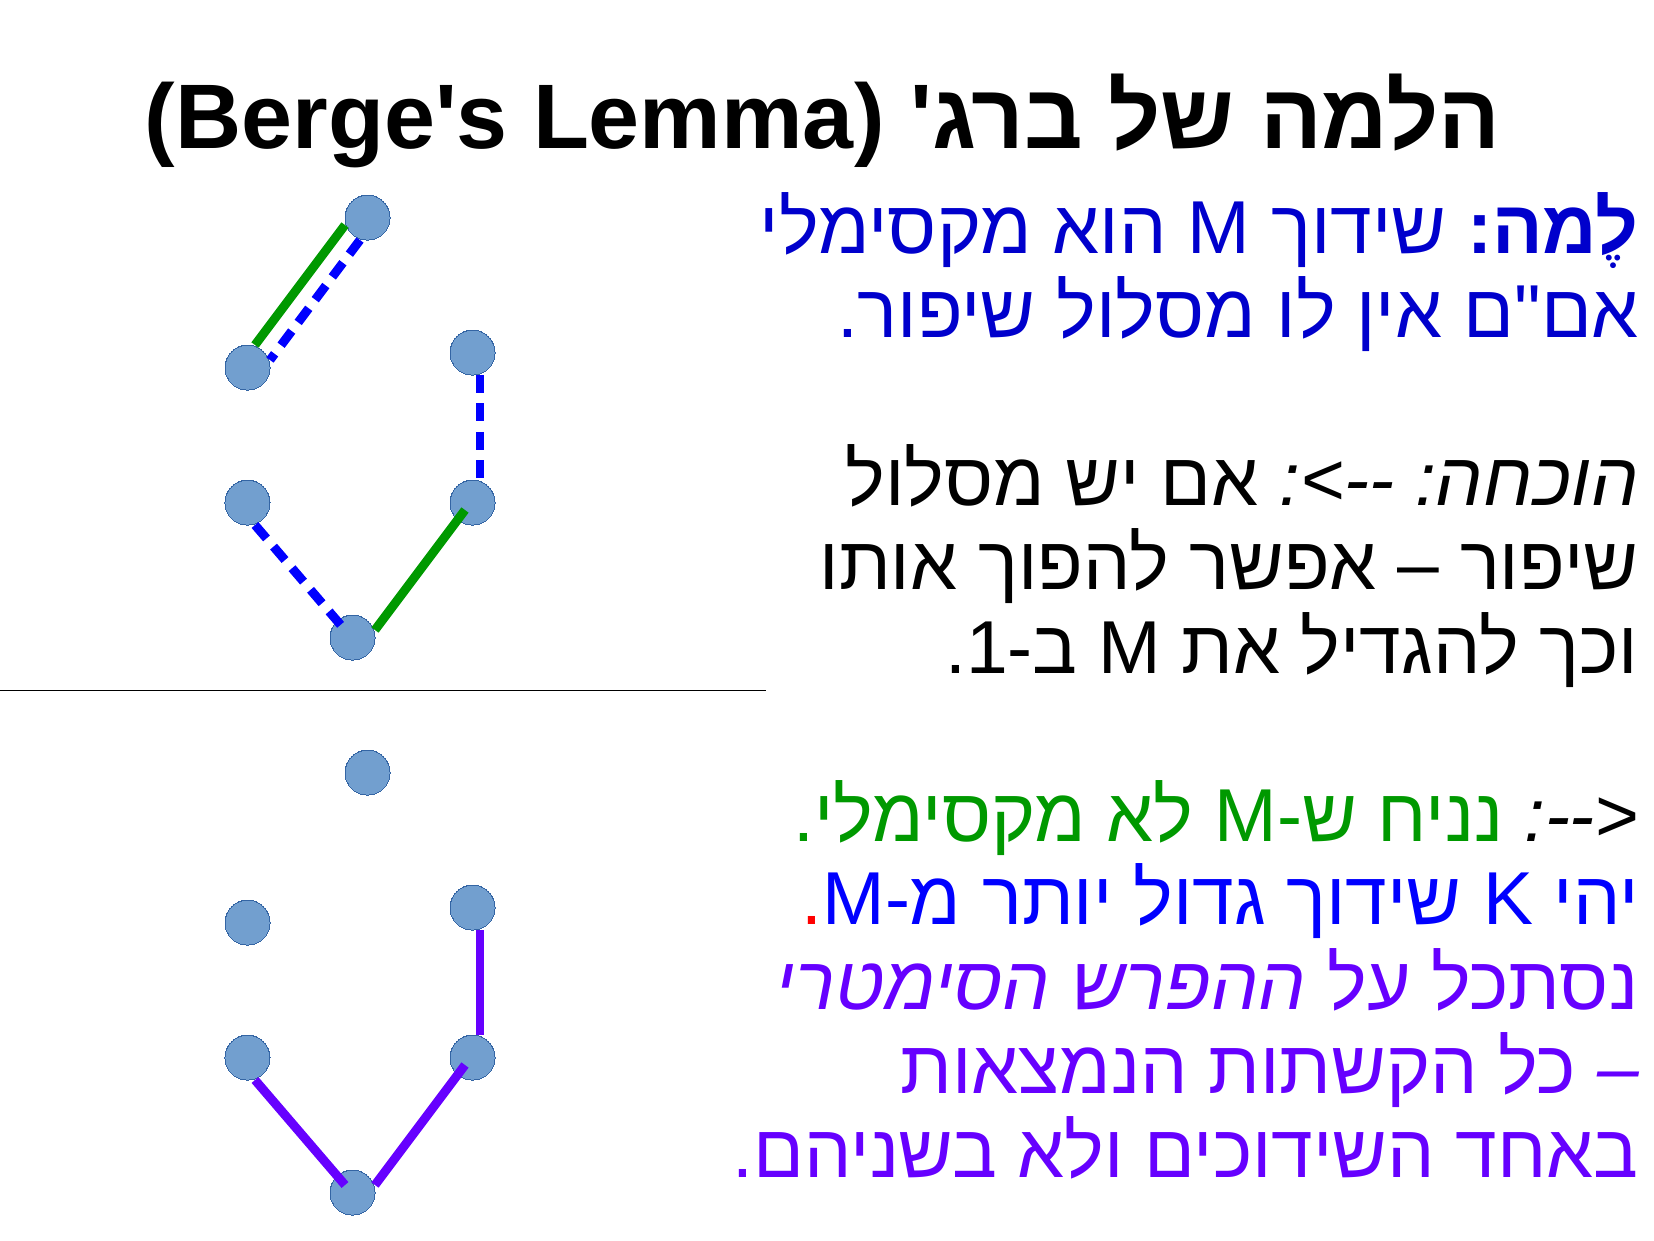

# הלמה של ברג' (Berge's Lemma)
לֶמה: שידוך M הוא מקסימלי אם"ם אין לו מסלול שיפור.
הוכחה: -->: אם יש מסלול שיפור – אפשר להפוך אותו וכך להגדיל את M ב-1.
<--: נניח ש-M לא מקסימלי. יהי K שידוך גדול יותר מ-M. נסתכל על ההפרש הסימטרי – כל הקשתות הנמצאות באחד השידוכים ולא בשניהם.